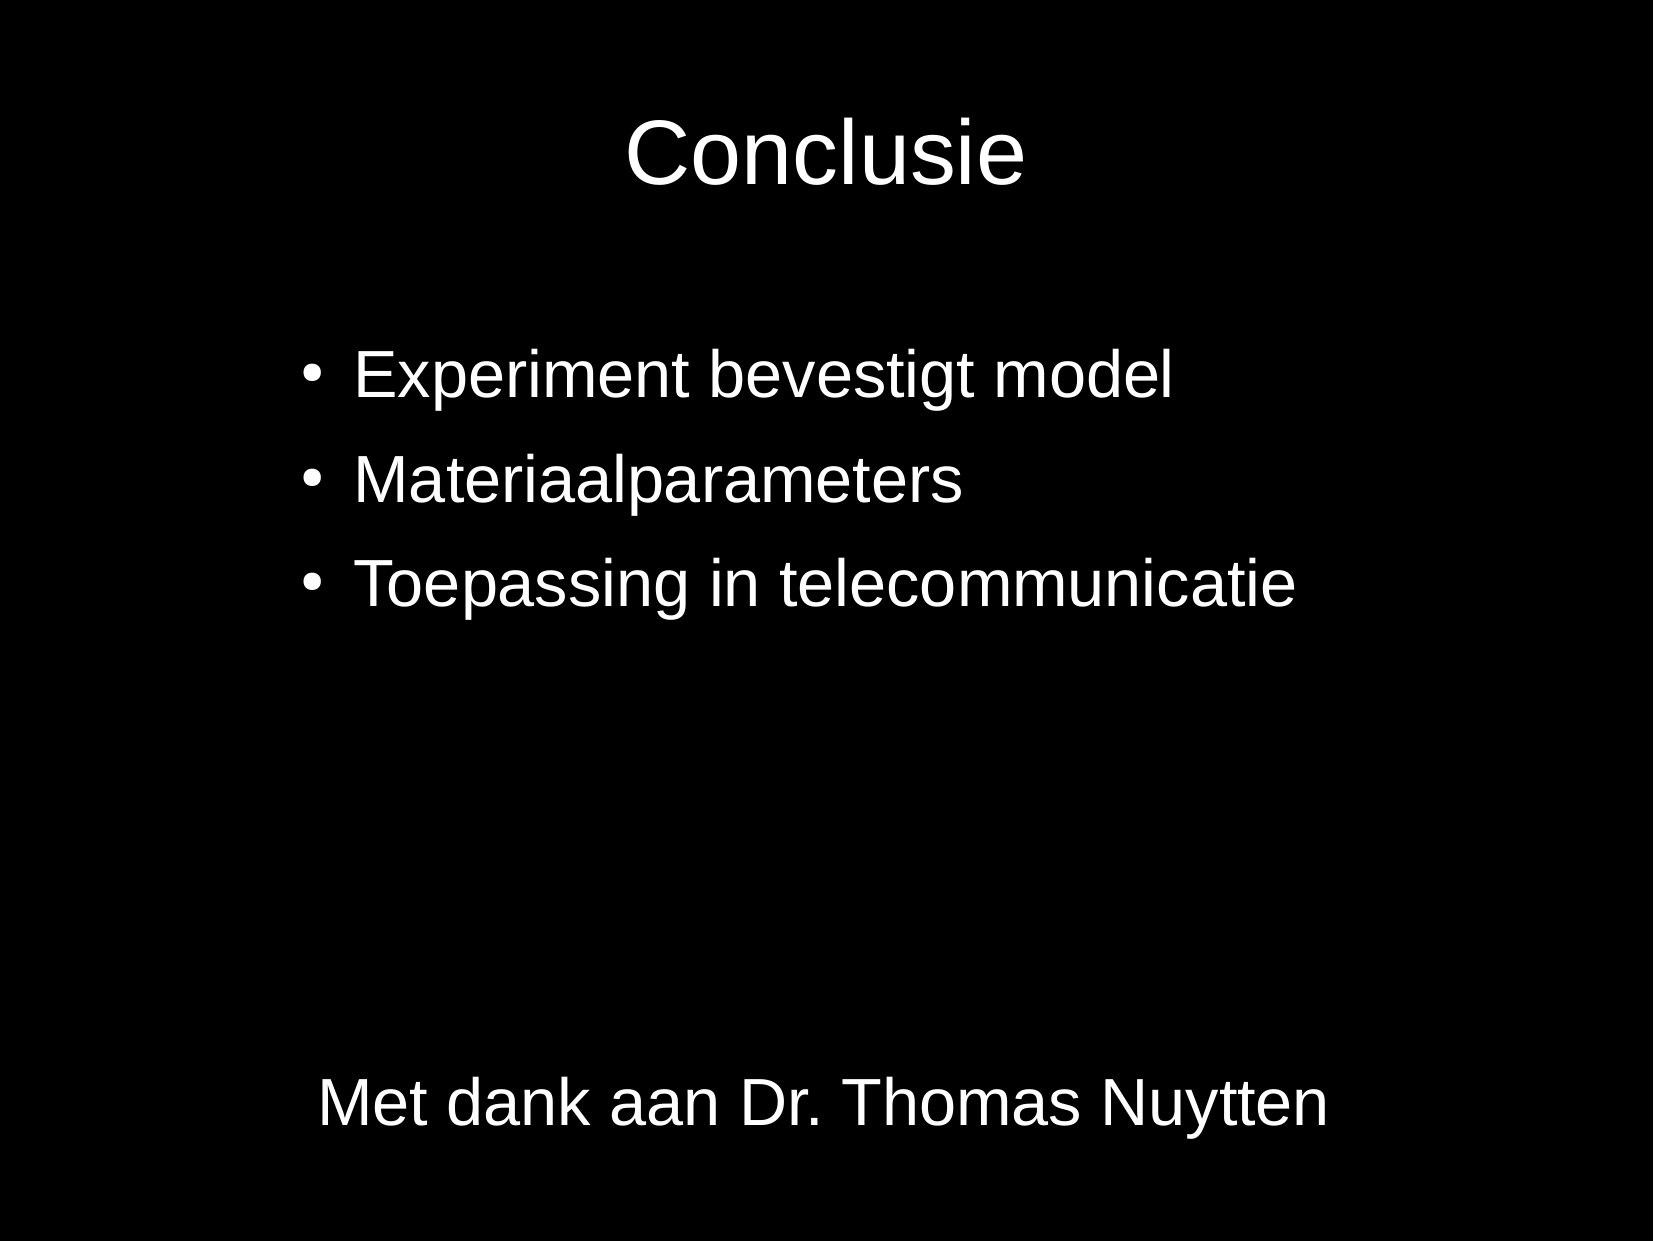

# Conclusie
Experiment bevestigt model
Materiaalparameters
Toepassing in telecommunicatie
Met dank aan Dr. Thomas Nuytten